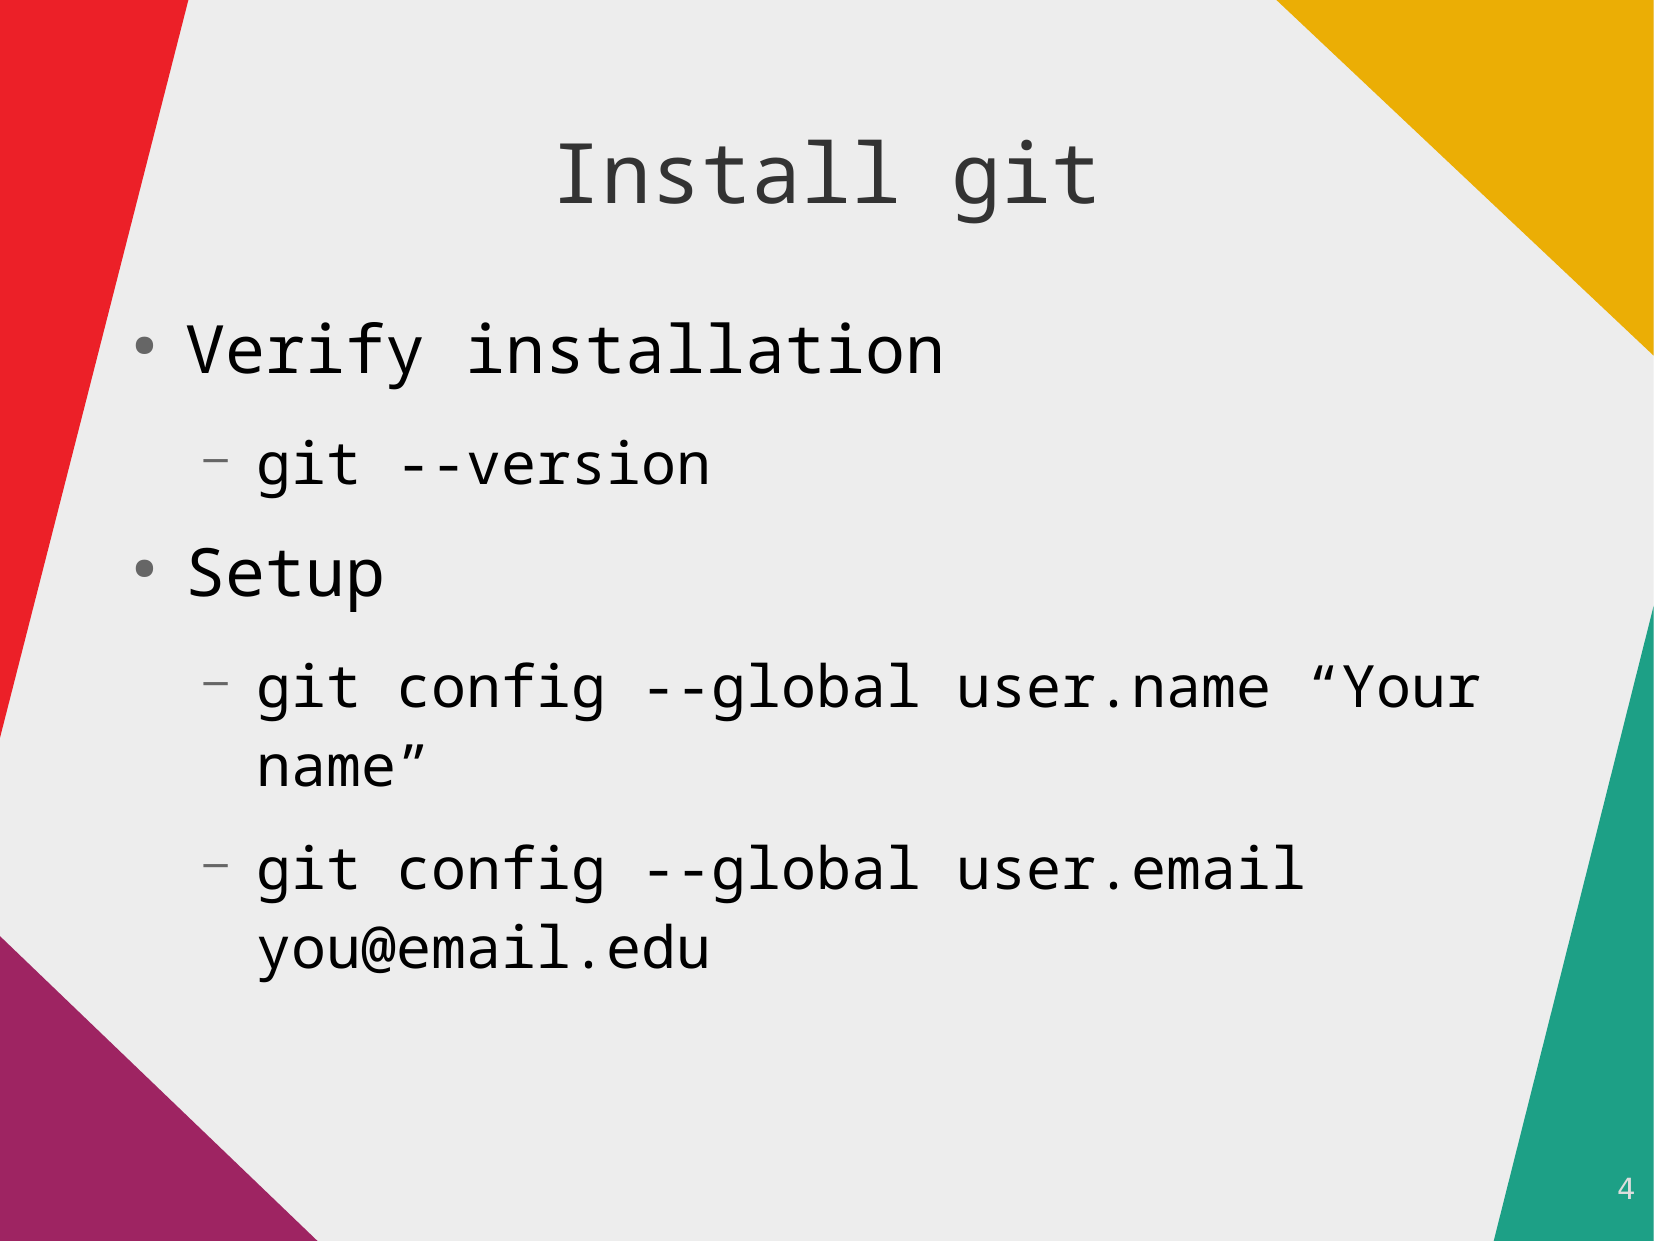

# Install git
Verify installation
git --version
Setup
git config --global user.name “Your name”
git config --global user.email you@email.edu
4